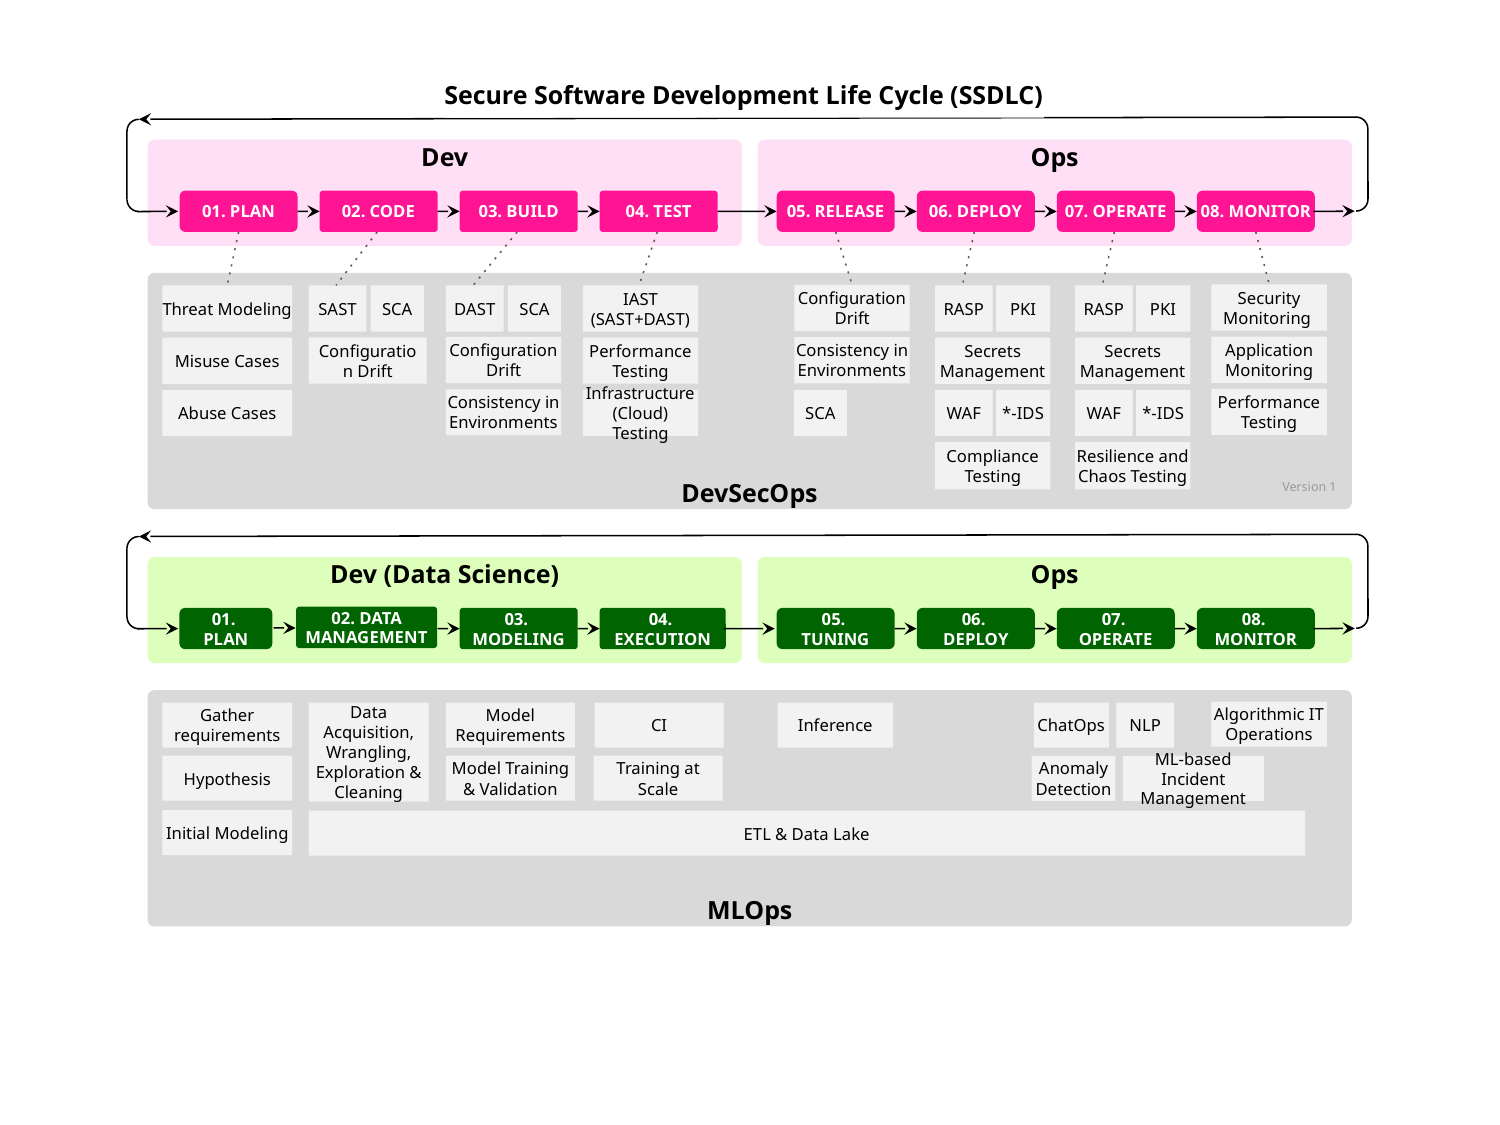

Secure Software Development Life Cycle (SSDLC)
Dev
Ops
01. PLAN
02. CODE
03. BUILD
04. TEST
05. RELEASE
06. DEPLOY
07. OPERATE
08. MONITOR
DevSecOps
Security Monitoring
Configuration Drift
Threat Modeling
SAST
DAST
IAST (SAST+DAST)
SCA
SCA
RASP
PKI
RASP
PKI
Application Monitoring
Configuration Drift
Consistency in Environments
Configuration Drift
Performance Testing
Misuse Cases
Secrets Management
Secrets Management
Performance Testing
Consistency in Environments
Infrastructure (Cloud) Testing
WAF
*-IDS
WAF
*-IDS
Abuse Cases
SCA
Compliance Testing
Resilience and Chaos Testing
Version 1
Dev (Data Science)
Ops
02. DATA MANAGEMENT
01.
PLAN
03. MODELING
04. EXECUTION
05.
TUNING
06.
DEPLOY
07.
OPERATE
08.
MONITOR
MLOps
Algorithmic IT Operations
Gather requirements
Data Acquisition, Wrangling, Exploration & Cleaning
Model Requirements
CI
Inference
ChatOps
NLP
Hypothesis
Model Training & Validation
Training at Scale
Anomaly Detection
ML-based Incident Management
Initial Modeling
ETL & Data Lake